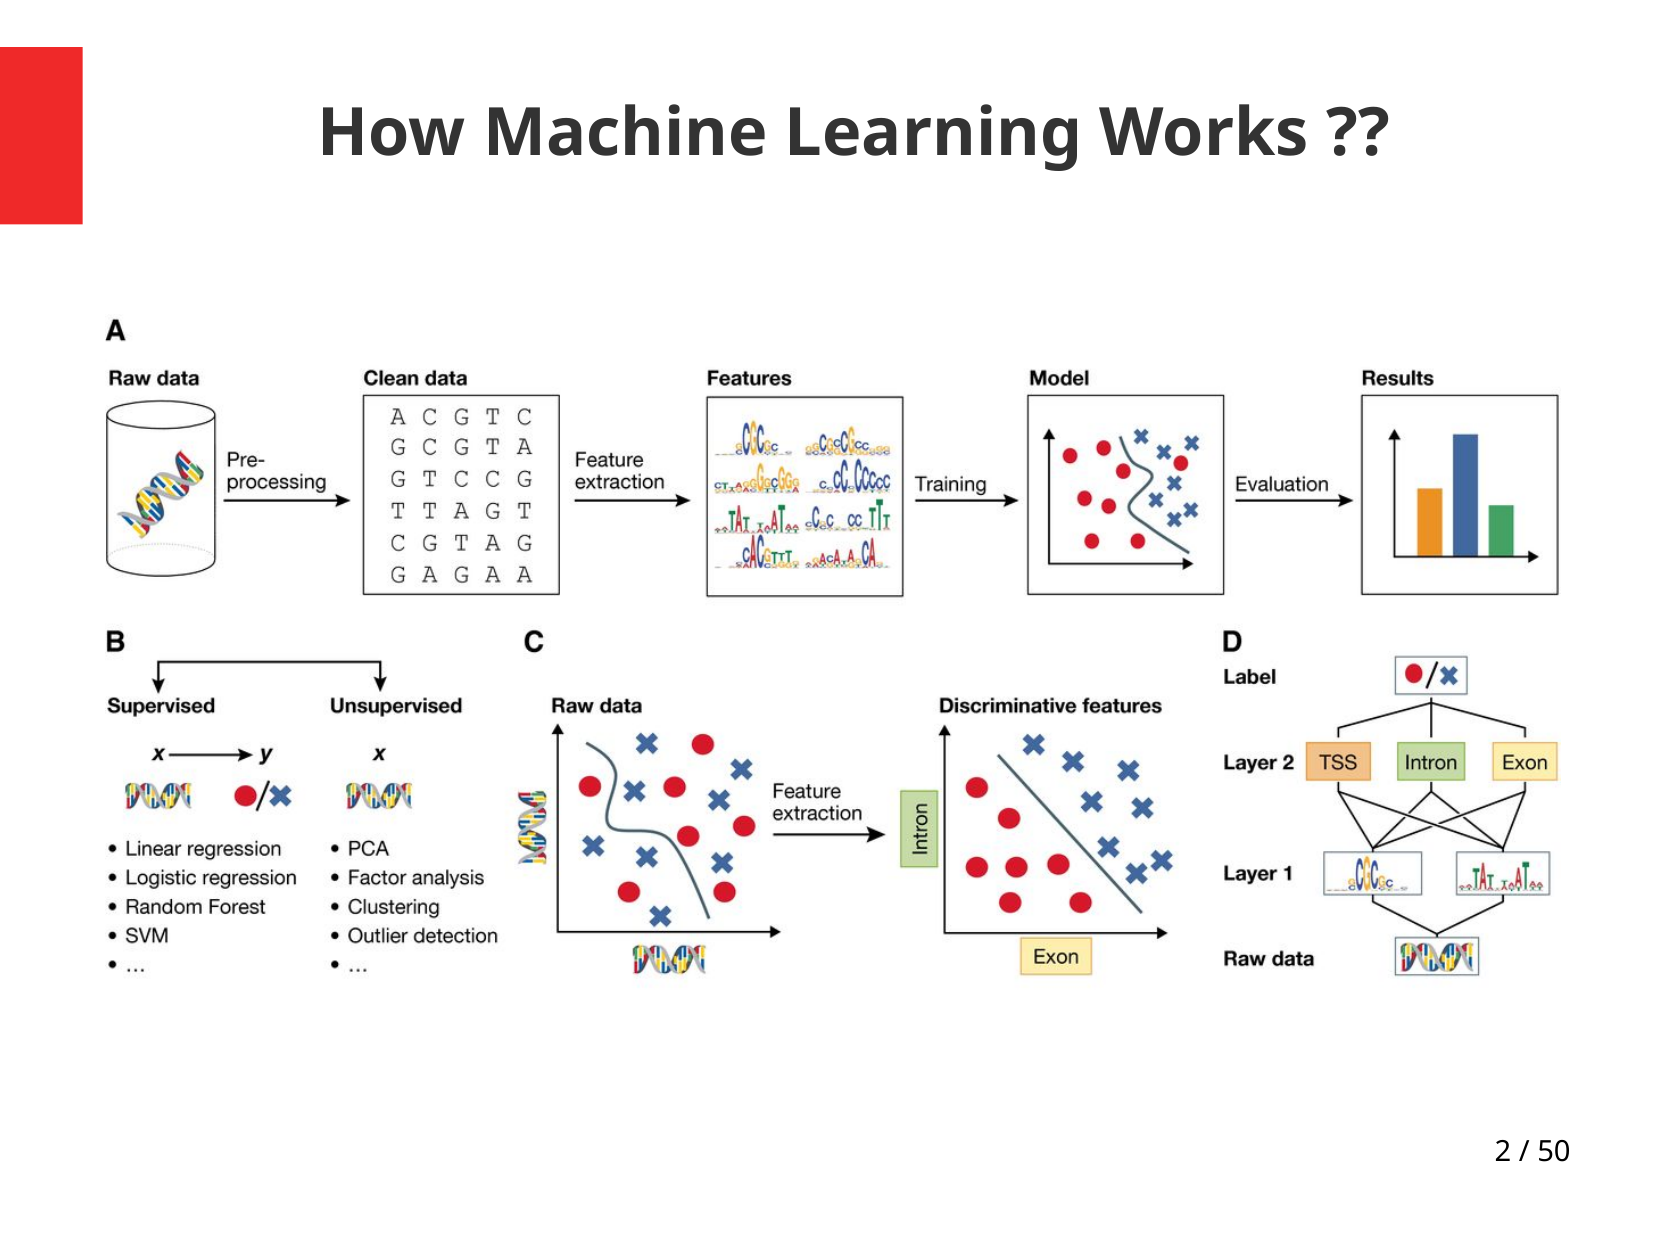

# How Machine Learning Works ??
2